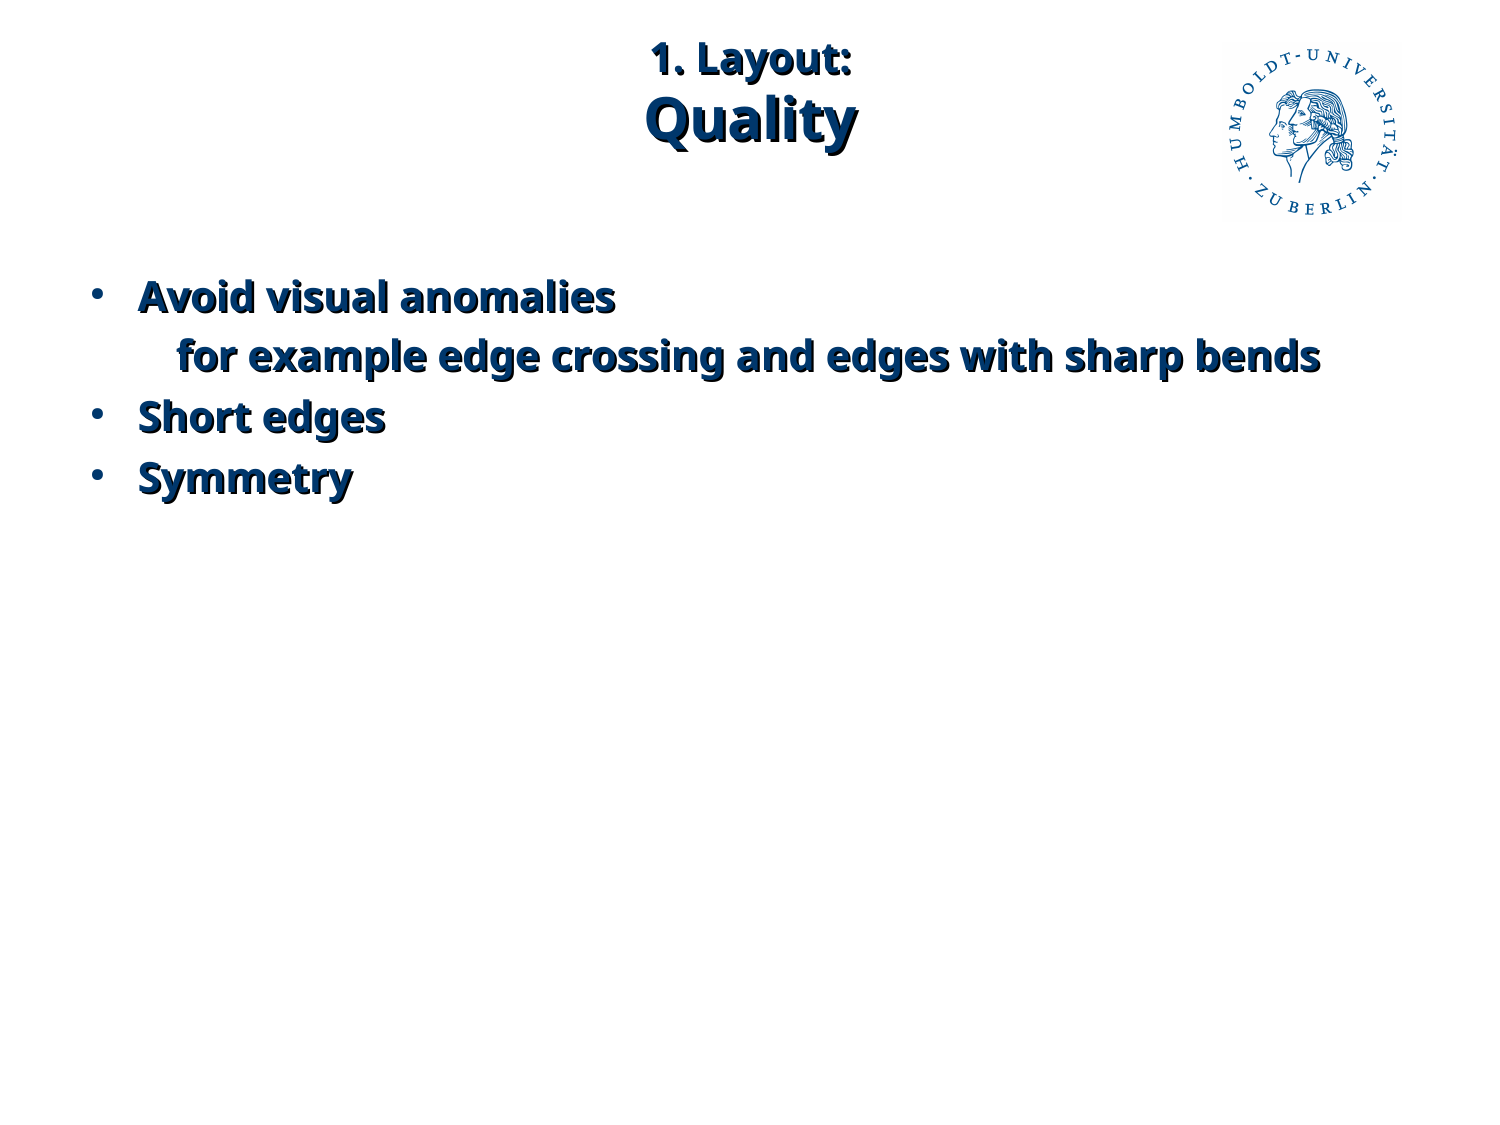

# 1. Layout: Quality
 Avoid visual anomalies
for example edge crossing and edges with sharp bends
 Short edges
 Symmetry